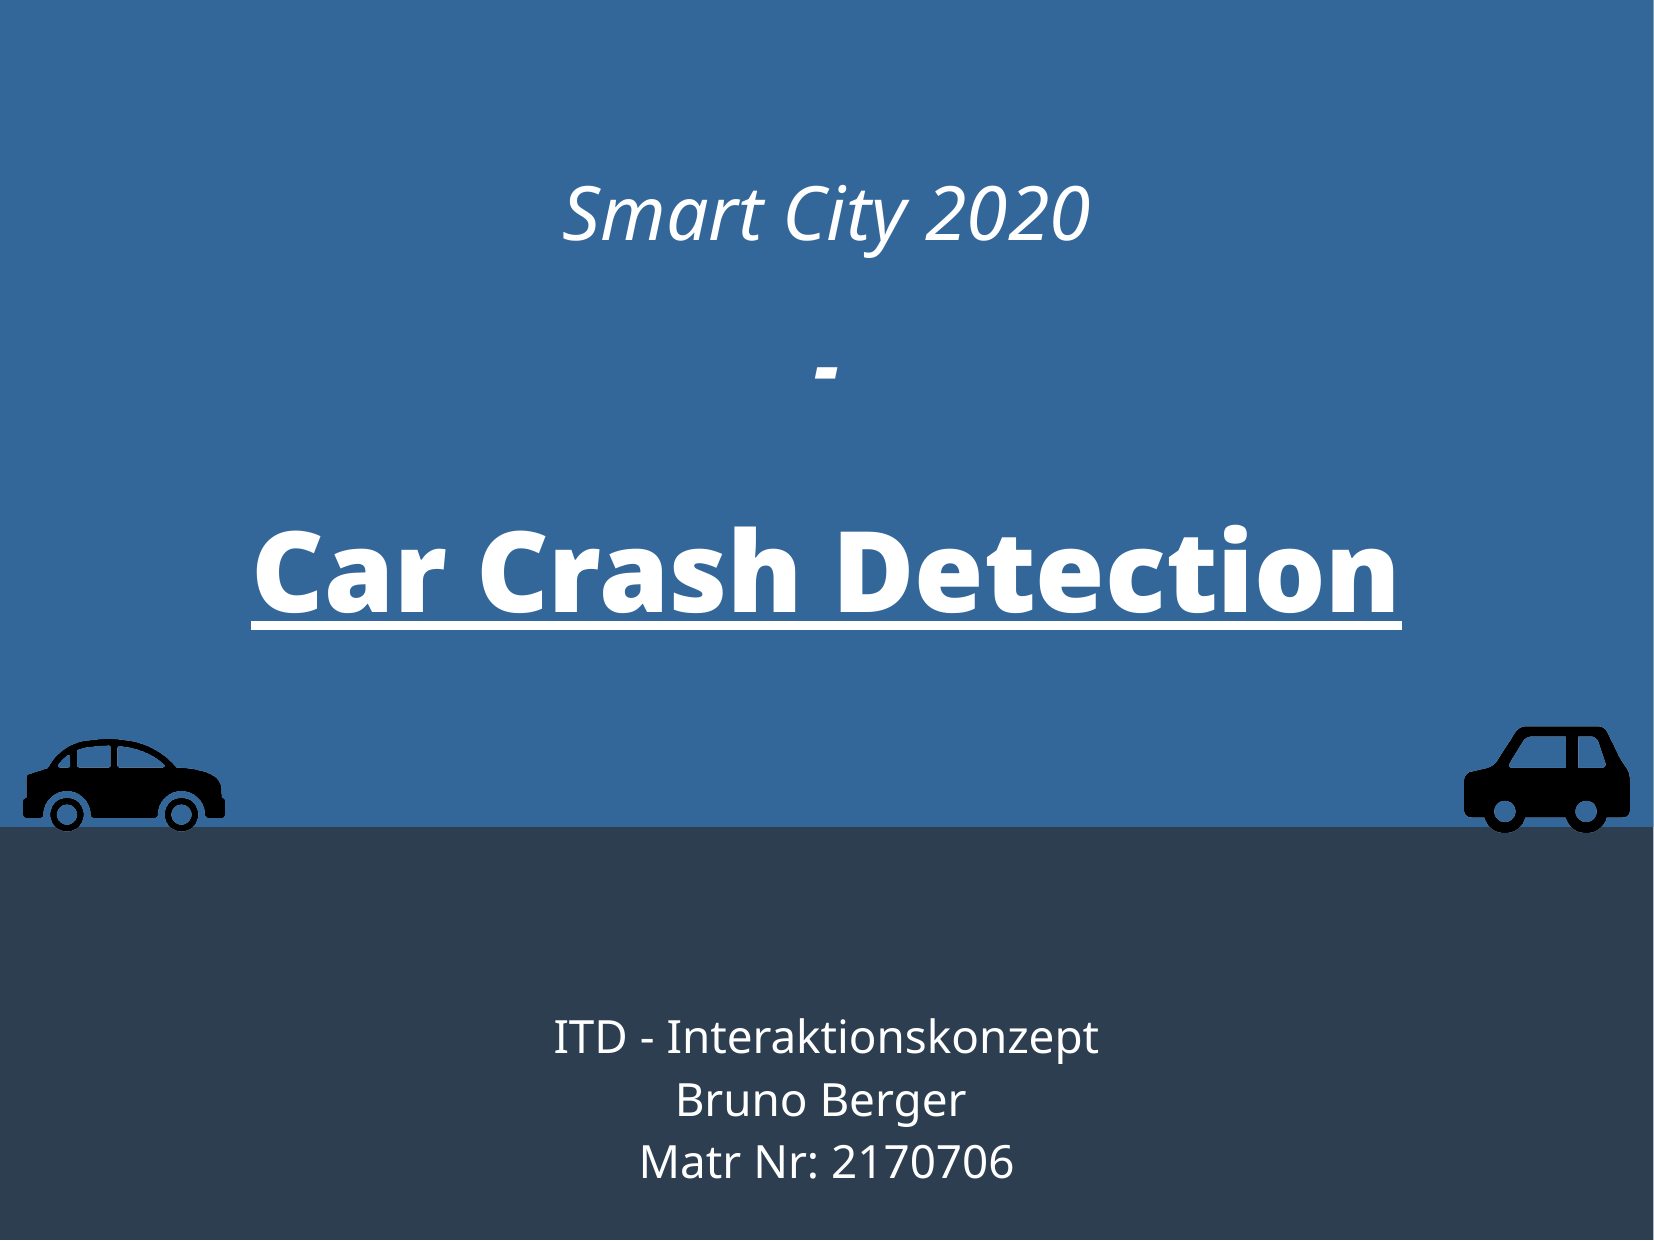

# Smart City 2020 - Car Crash Detection
ITD - Interaktionskonzept
Bruno Berger
Matr Nr: 2170706